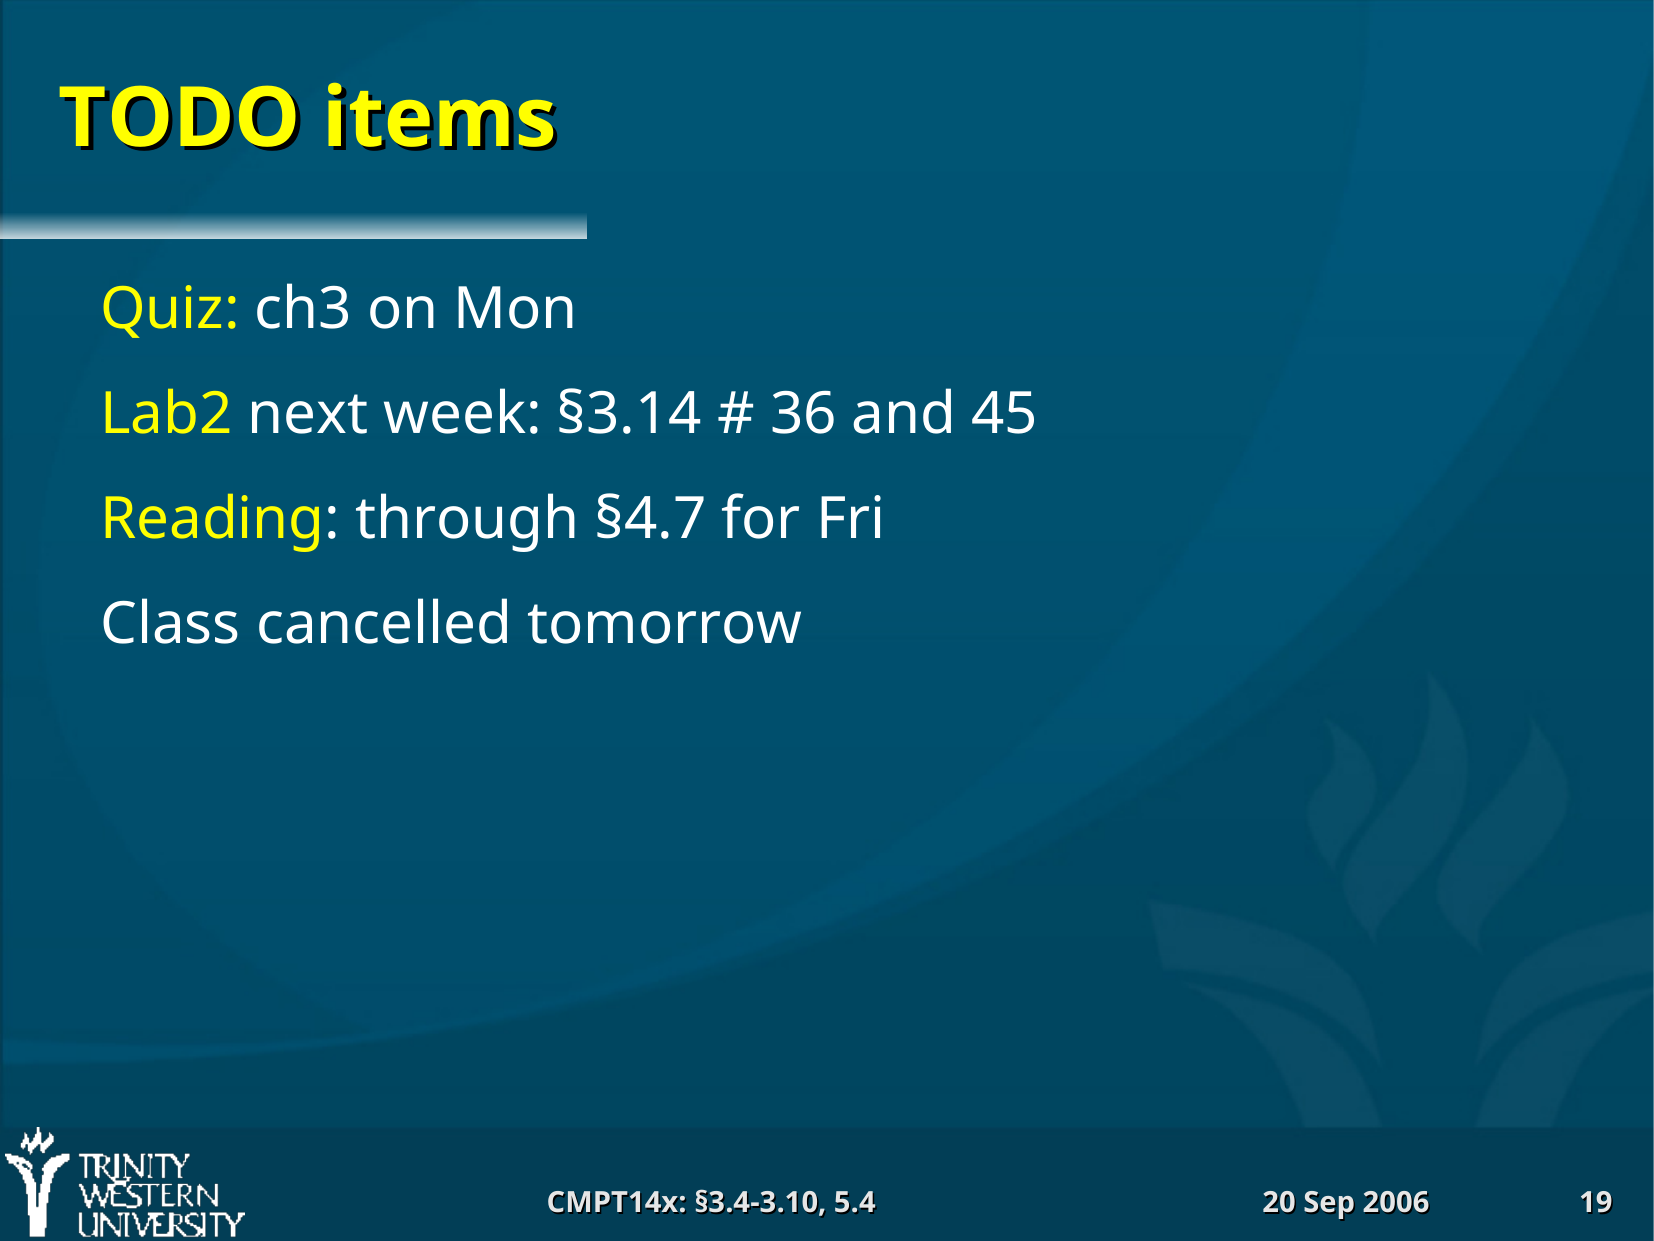

# TODO items
Quiz: ch3 on Mon
Lab2 next week: §3.14 # 36 and 45
Reading: through §4.7 for Fri
Class cancelled tomorrow
CMPT14x: §3.4-3.10, 5.4
20 Sep 2006
19